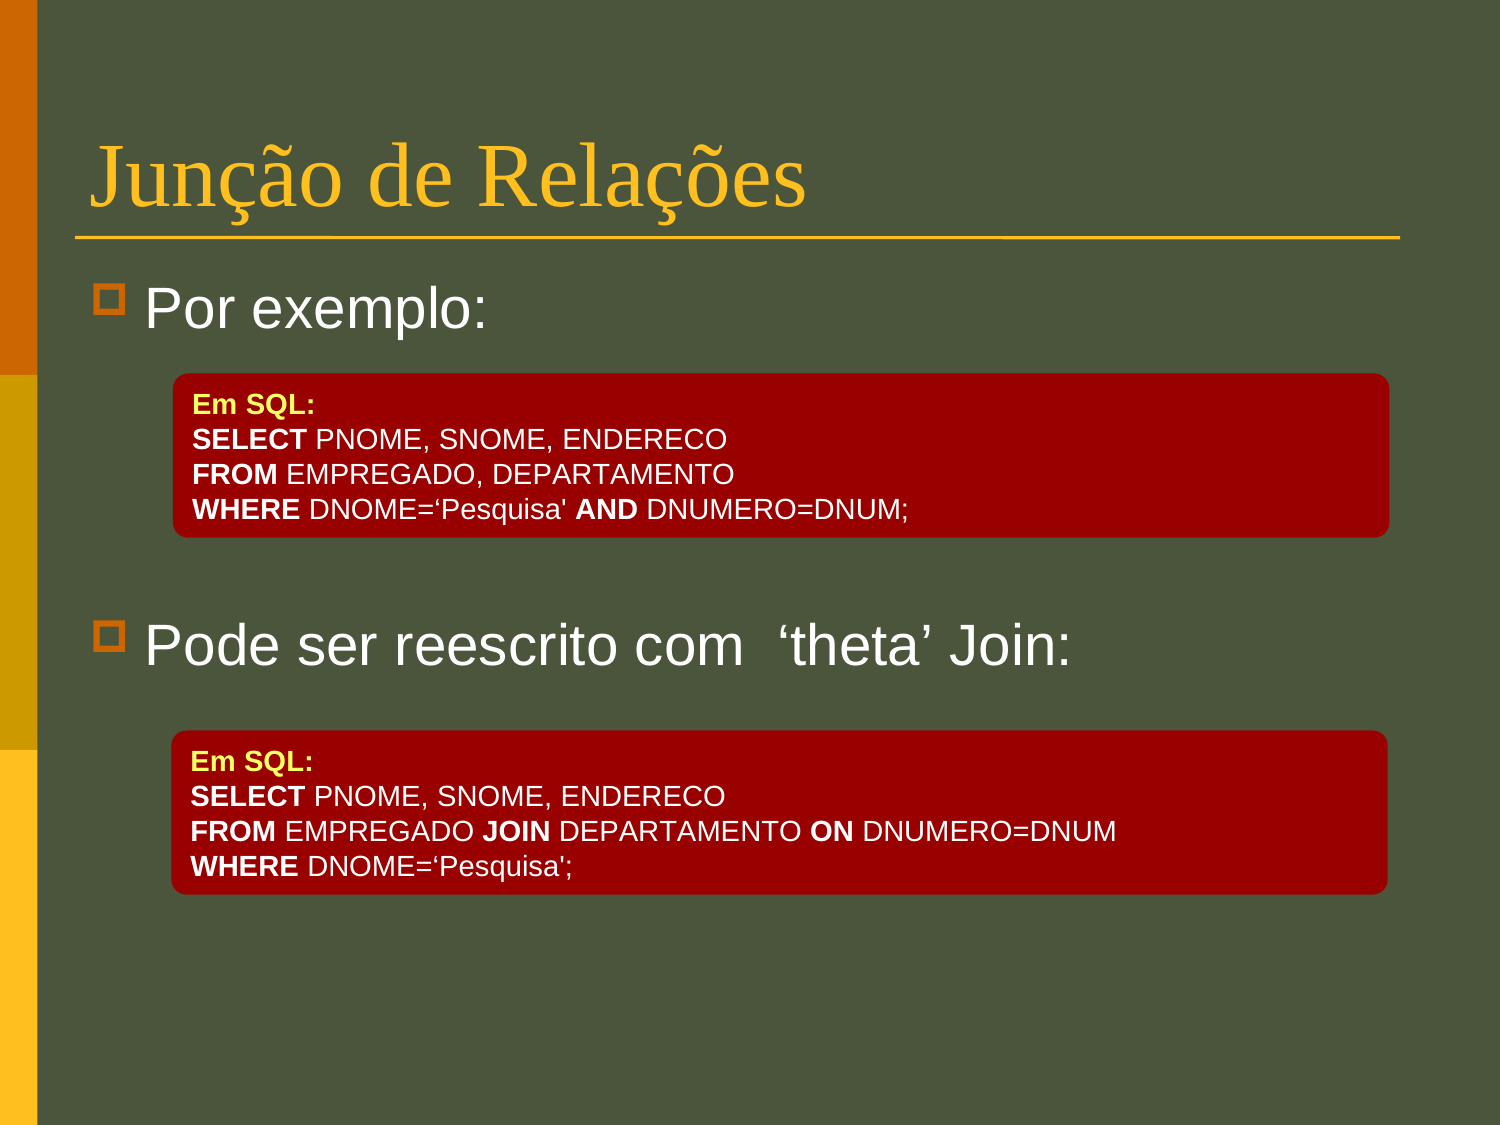

# Junção de Relações
Por exemplo:
Pode ser reescrito com ‘theta’ Join:
Em SQL:
SELECT PNOME, SNOME, ENDERECO
FROM EMPREGADO, DEPARTAMENTO
WHERE DNOME=‘Pesquisa' AND DNUMERO=DNUM;
Em SQL:
SELECT PNOME, SNOME, ENDERECO
FROM EMPREGADO JOIN DEPARTAMENTO ON DNUMERO=DNUM
WHERE DNOME=‘Pesquisa';